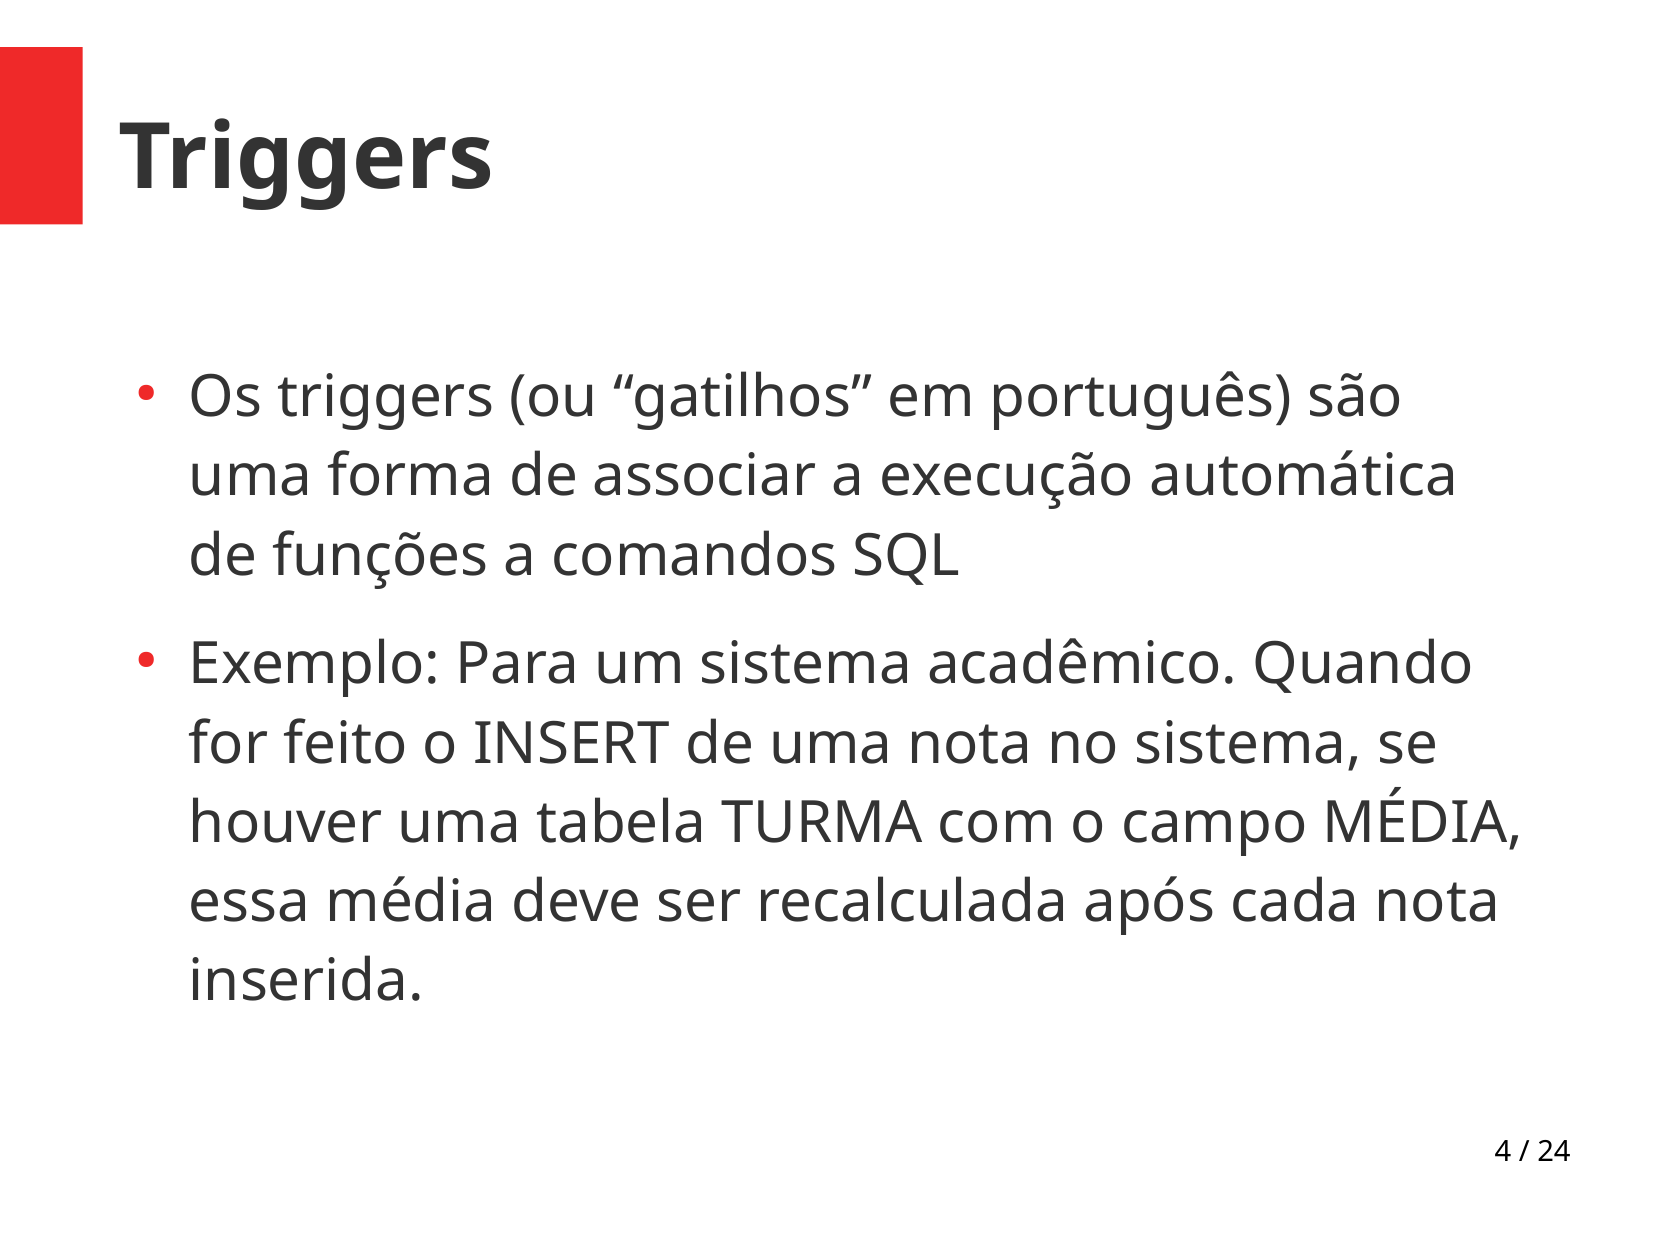

# Triggers
Os triggers (ou “gatilhos” em português) são uma forma de associar a execução automática de funções a comandos SQL
Exemplo: Para um sistema acadêmico. Quando for feito o INSERT de uma nota no sistema, se houver uma tabela TURMA com o campo MÉDIA, essa média deve ser recalculada após cada nota inserida.
4